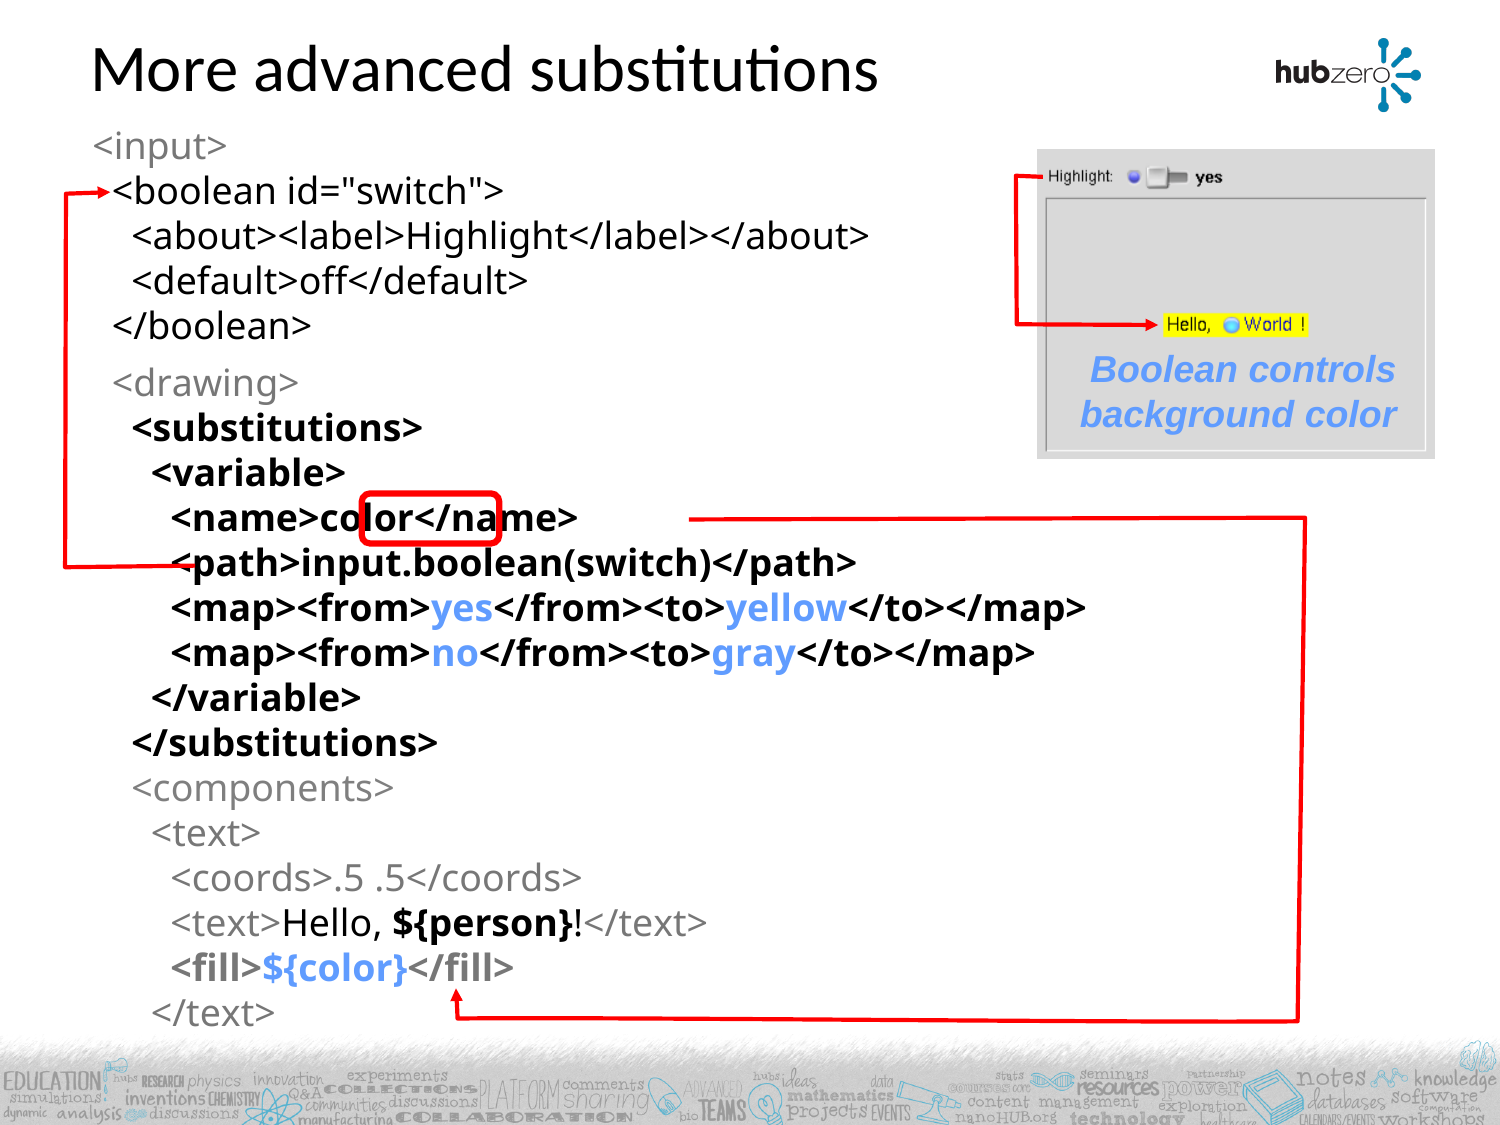

More advanced substitutions
<input>
 <boolean id="switch">
 <about><label>Highlight</label></about>
 <default>off</default>
 </boolean>
 <drawing>
 <substitutions>
 <variable>
 <name>color</name>
 <path>input.boolean(switch)</path>
 <map><from>yes</from><to>yellow</to></map>
 <map><from>no</from><to>gray</to></map>
 </variable>
 </substitutions>
 <components>
 <text>
 <coords>.5 .5</coords>
 <text>Hello, ${person}!</text>
 <fill>${color}</fill>
 </text>
Boolean controls
background color